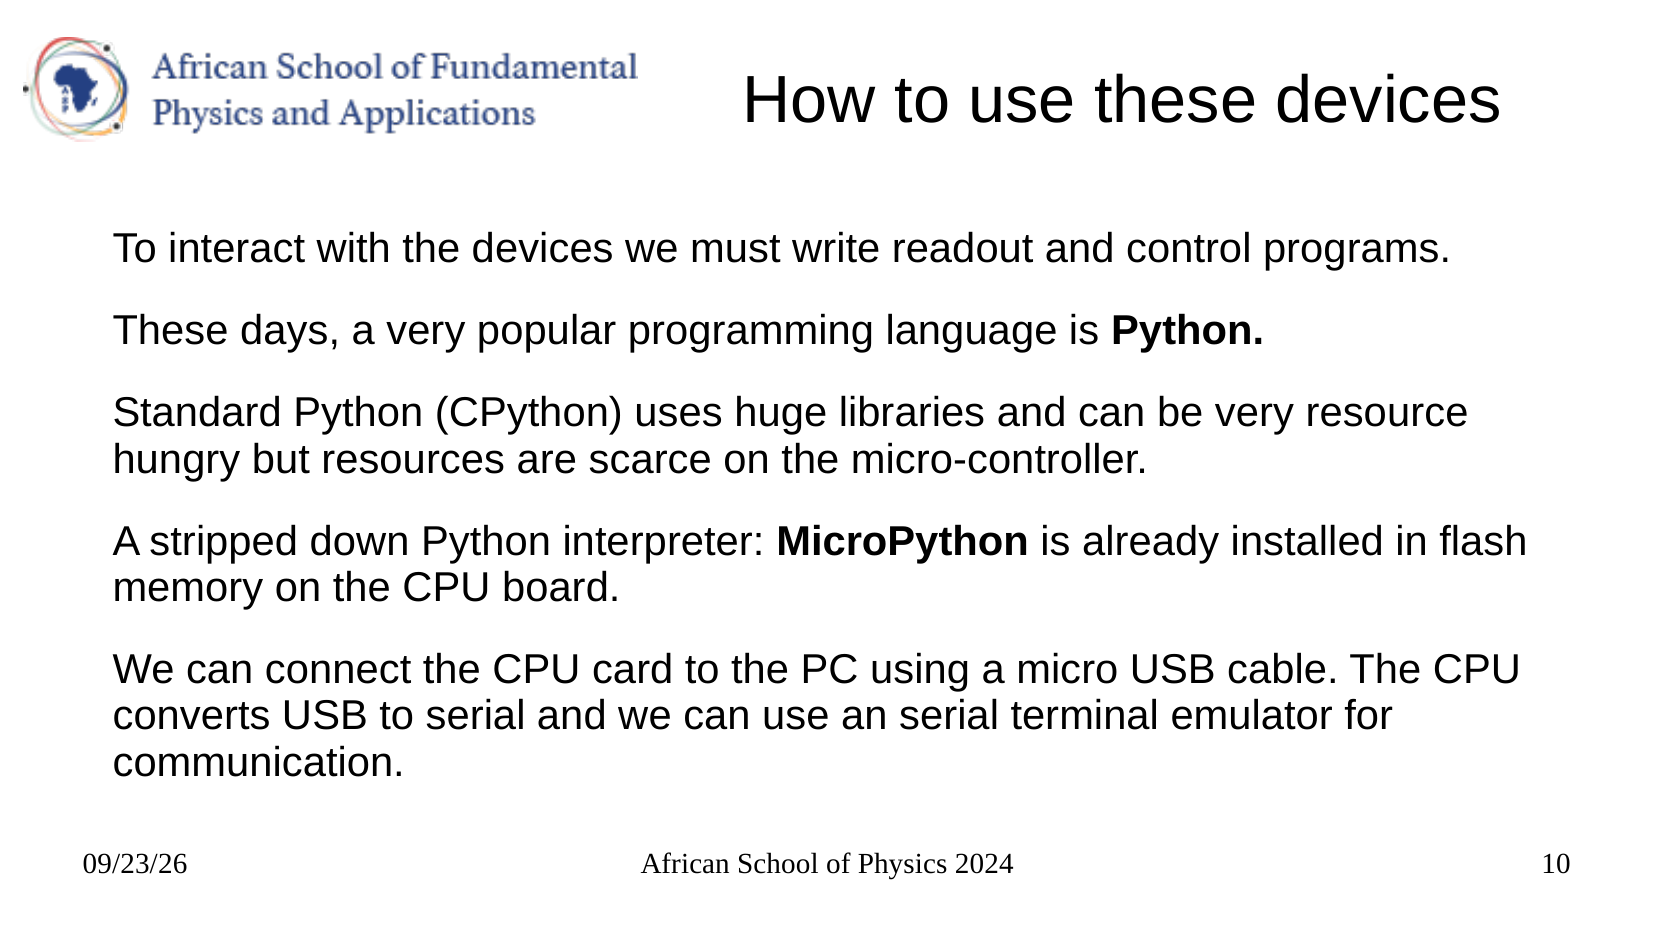

# How to use these devices
To interact with the devices we must write readout and control programs.
These days, a very popular programming language is Python.
Standard Python (CPython) uses huge libraries and can be very resource hungry but resources are scarce on the micro-controller.
A stripped down Python interpreter: MicroPython is already installed in flash memory on the CPU board.
We can connect the CPU card to the PC using a micro USB cable. The CPU converts USB to serial and we can use an serial terminal emulator for communication.
African School of Physics 2024
10